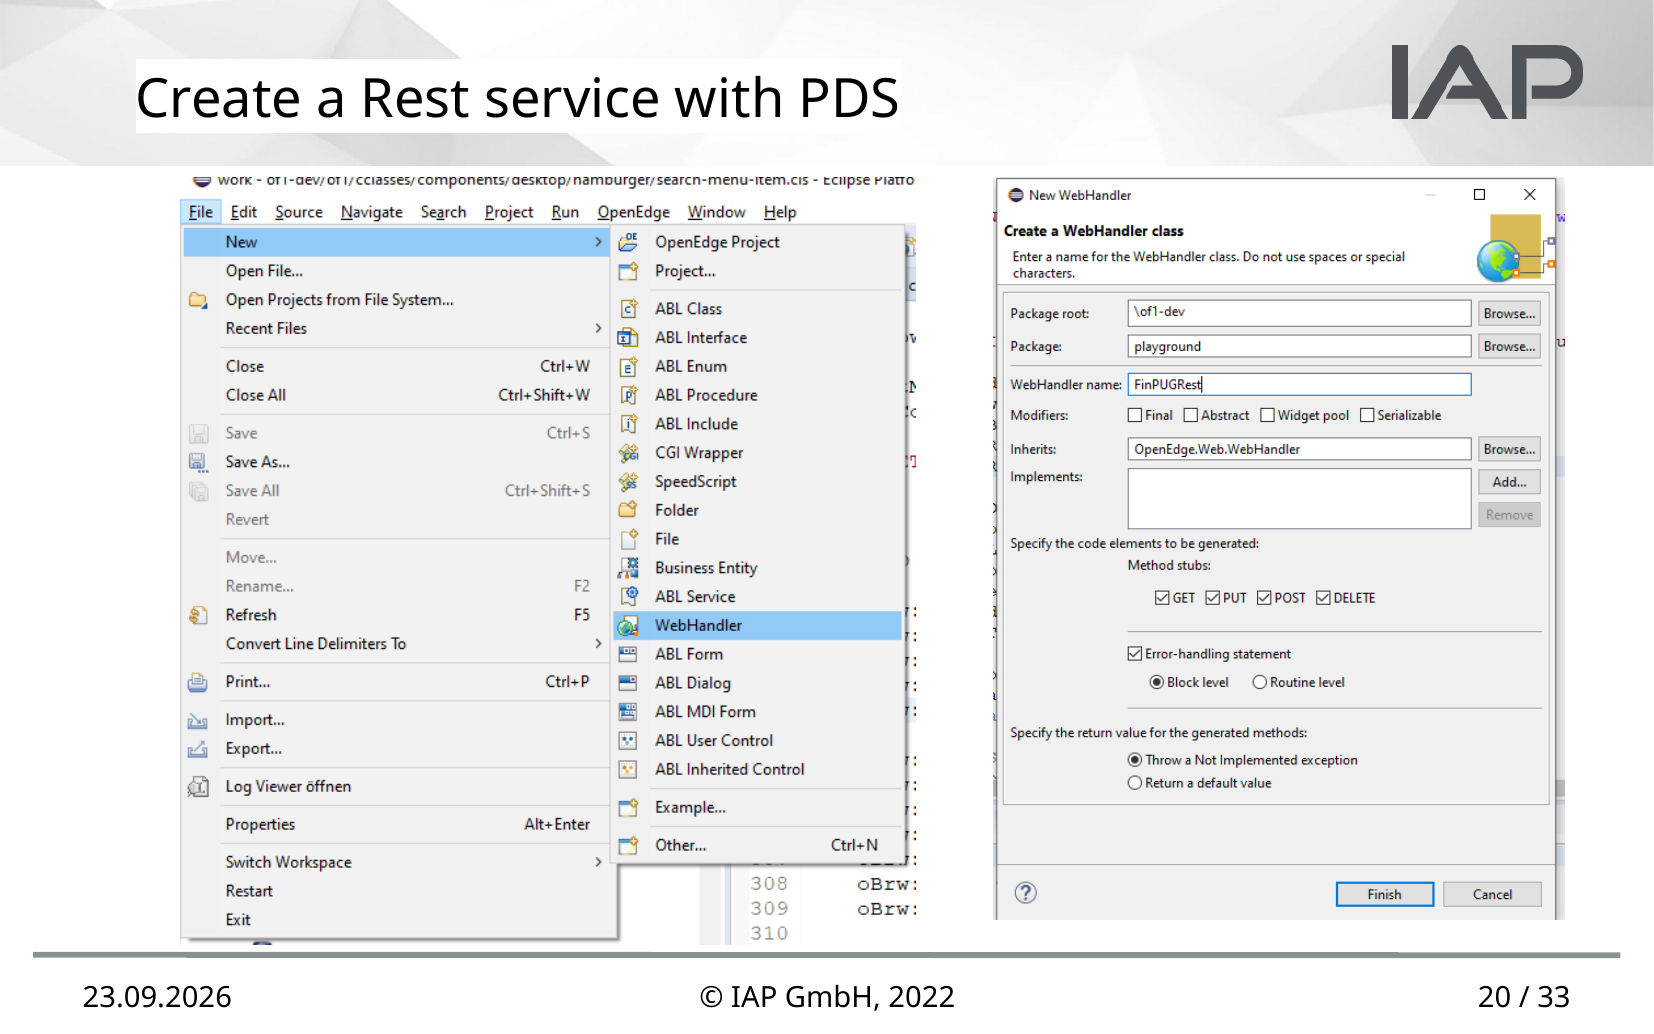

# Create a Rest service with PDS
© IAP GmbH, 2022
20